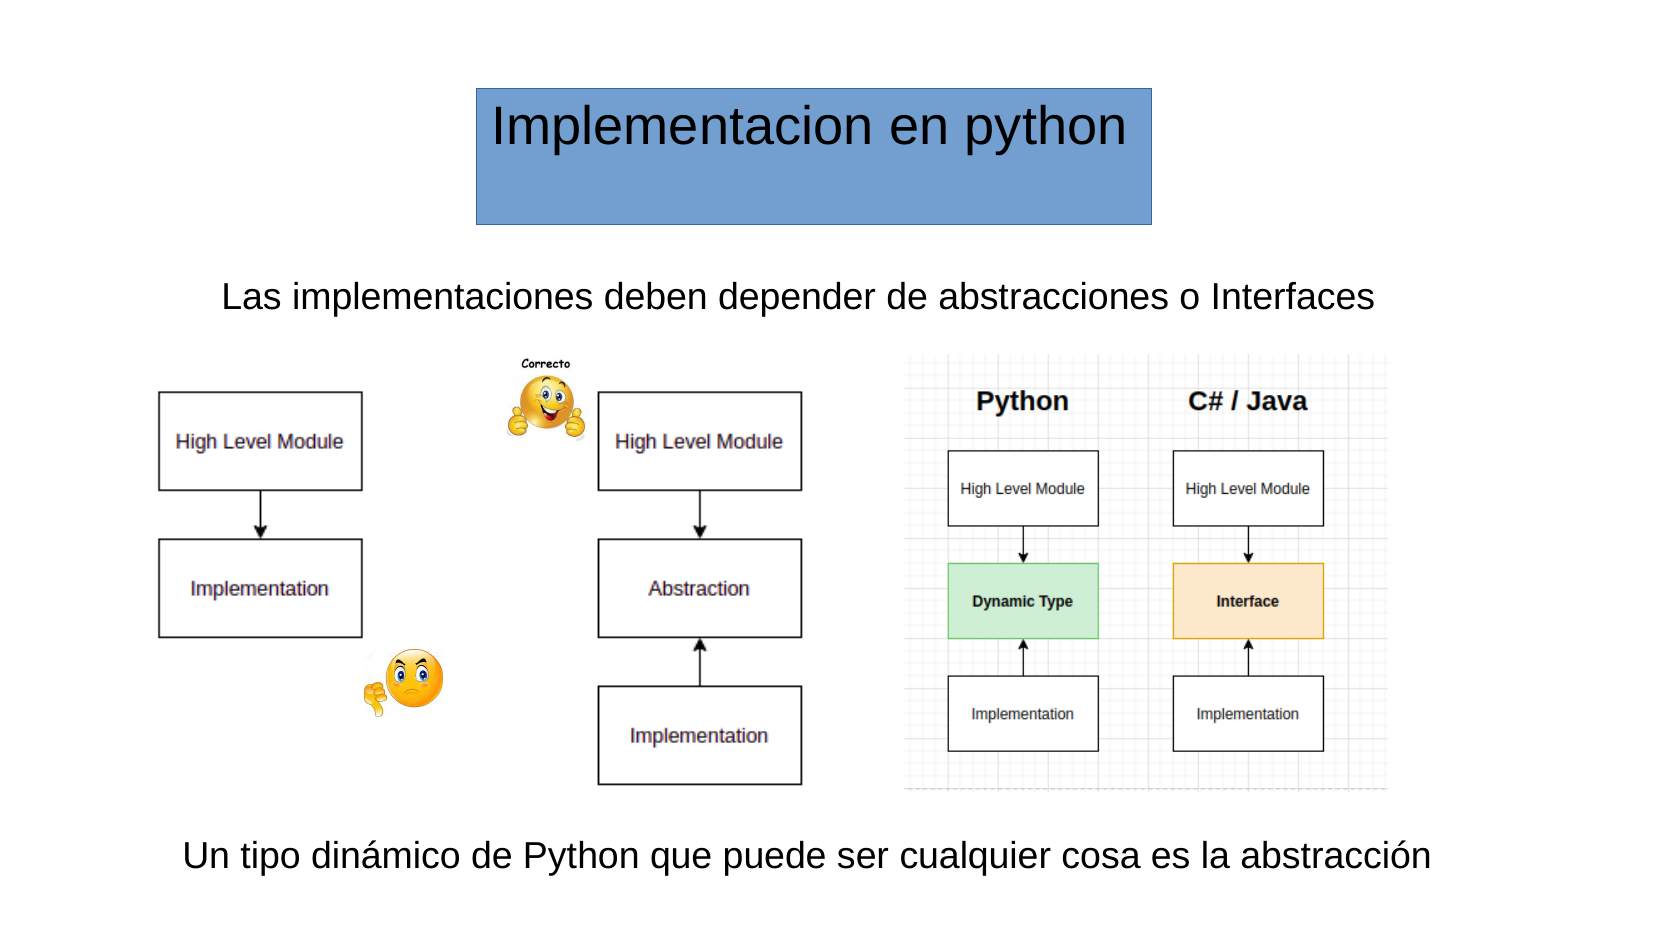

Implementacion en python
Las implementaciones deben depender de abstracciones o Interfaces
Un tipo dinámico de Python que puede ser cualquier cosa es la abstracción